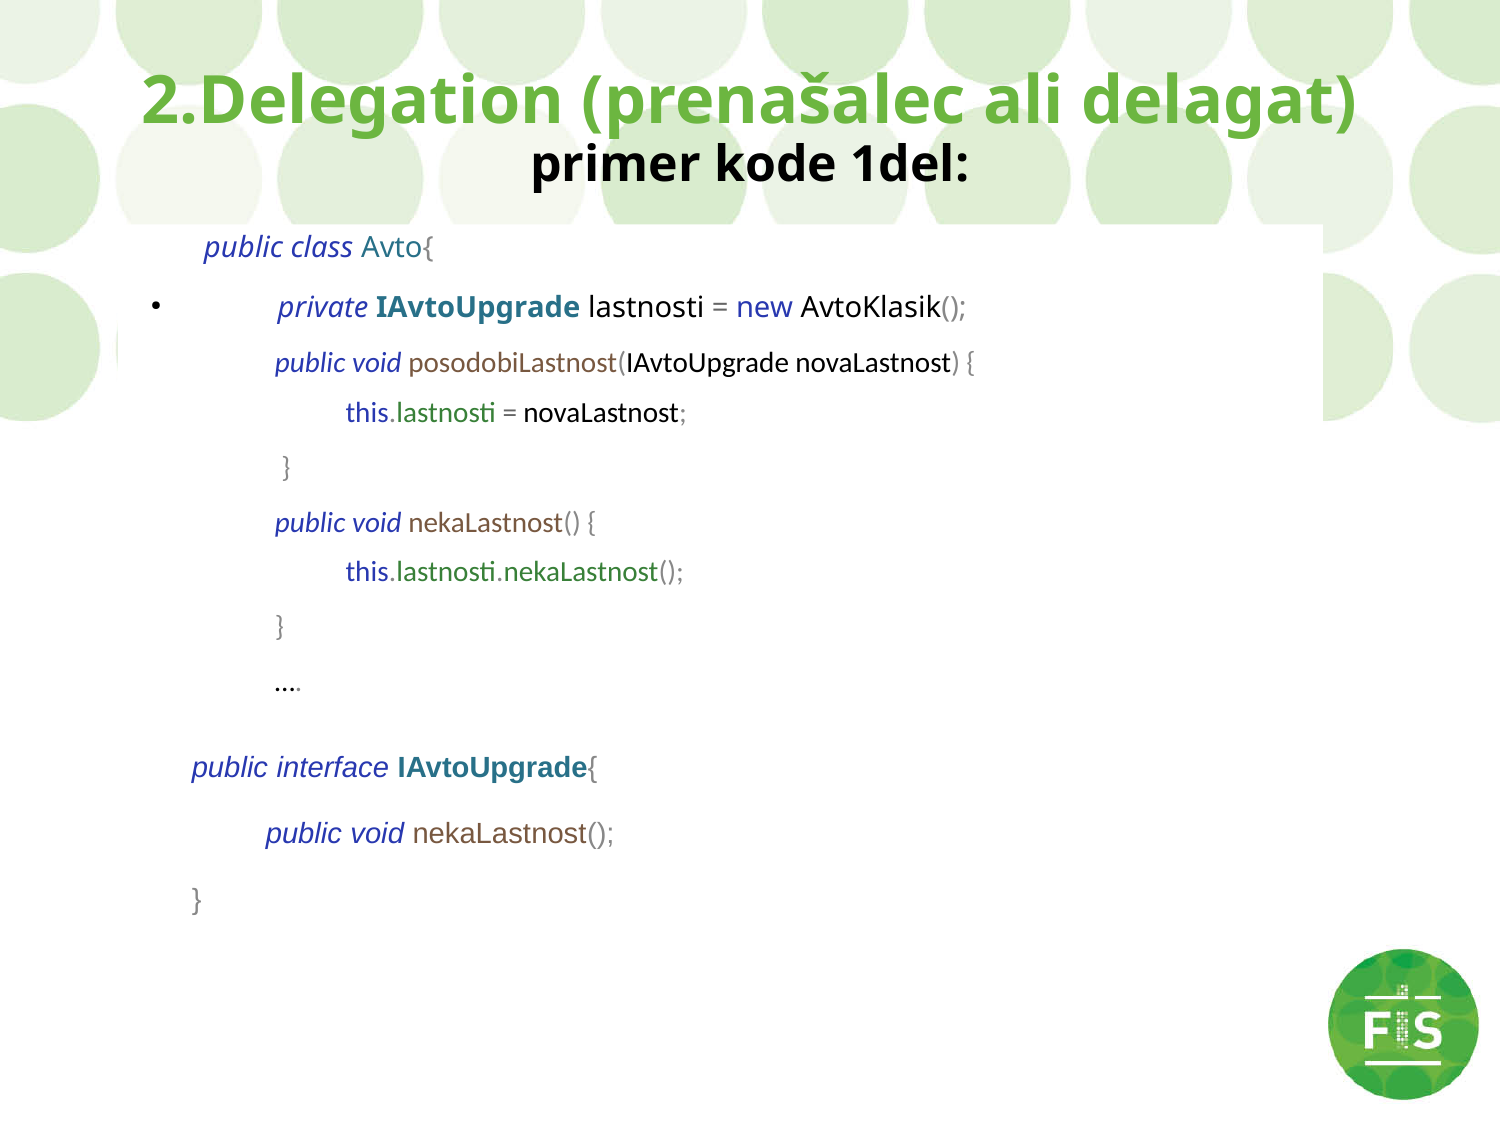

# 2.Delegation (prenašalec ali delagat) primer kode 1del:
public class Avto{
 	private IAvtoUpgrade lastnosti = new AvtoKlasik();
public void posodobiLastnost(IAvtoUpgrade novaLastnost) {
this.lastnosti = novaLastnost;
 }
public void nekaLastnost() {
this.lastnosti.nekaLastnost();
}
….
public interface IAvtoUpgrade{
 	public void nekaLastnost();
}